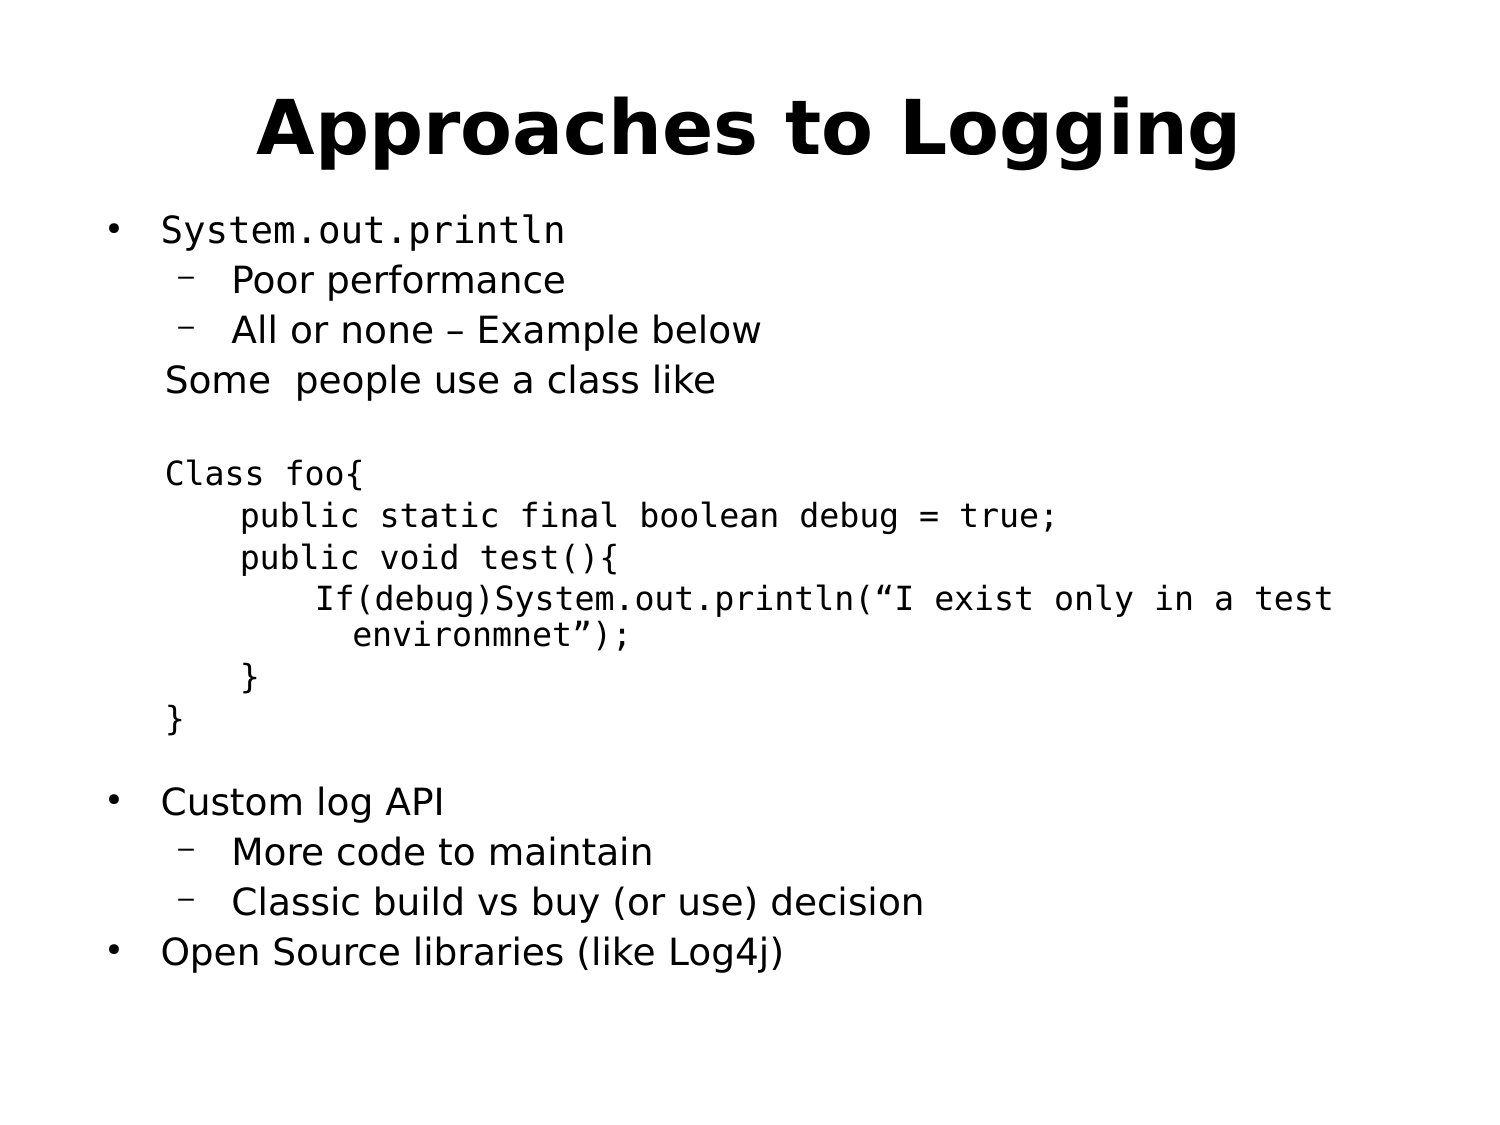

# Approaches to Logging
System.out.println
Poor performance
All or none – Example below
Some people use a class like
Class foo{
public static final boolean debug = true;
public void test(){
If(debug)System.out.println(“I exist only in a test environmnet”);
}
}
Custom log API
More code to maintain
Classic build vs buy (or use) decision
Open Source libraries (like Log4j)